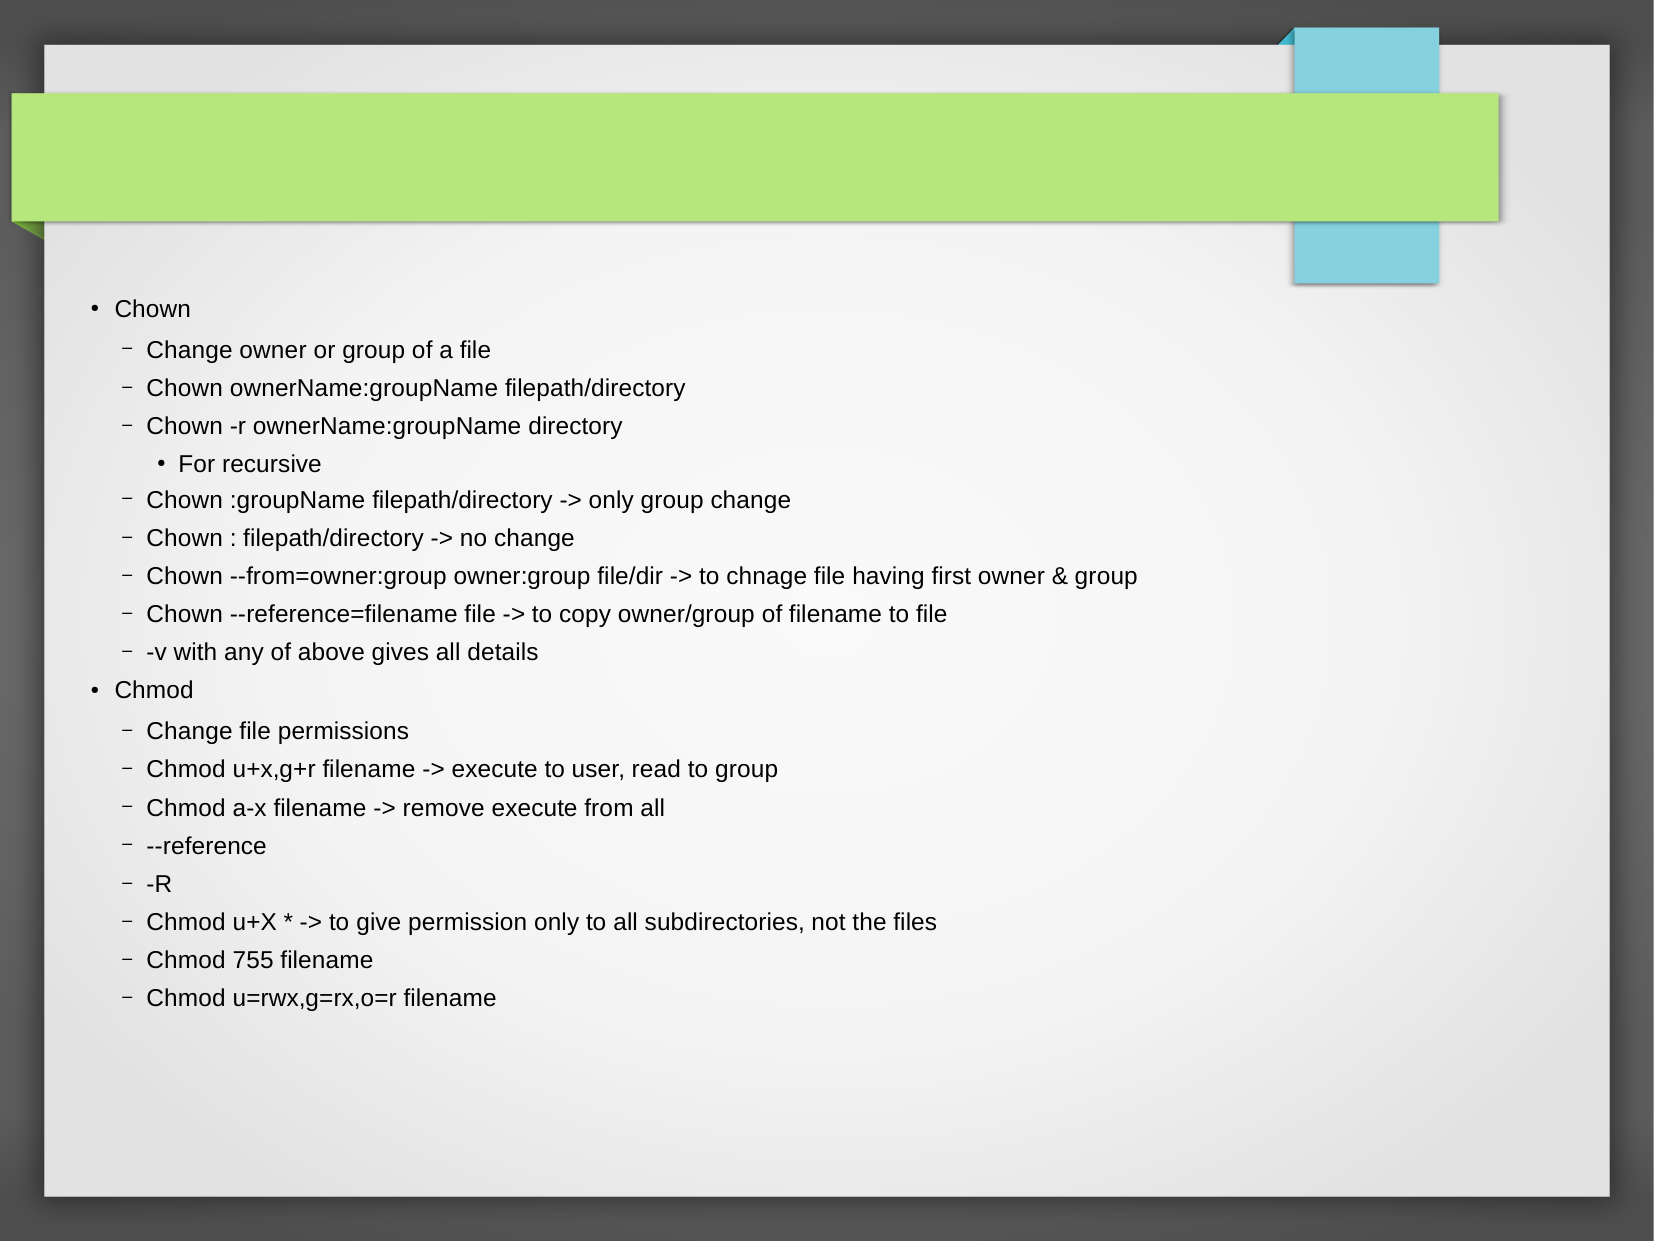

#
Chown
Change owner or group of a file
Chown ownerName:groupName filepath/directory
Chown -r ownerName:groupName directory
For recursive
Chown :groupName filepath/directory -> only group change
Chown : filepath/directory -> no change
Chown --from=owner:group owner:group file/dir -> to chnage file having first owner & group
Chown --reference=filename file -> to copy owner/group of filename to file
-v with any of above gives all details
Chmod
Change file permissions
Chmod u+x,g+r filename -> execute to user, read to group
Chmod a-x filename -> remove execute from all
--reference
-R
Chmod u+X * -> to give permission only to all subdirectories, not the files
Chmod 755 filename
Chmod u=rwx,g=rx,o=r filename